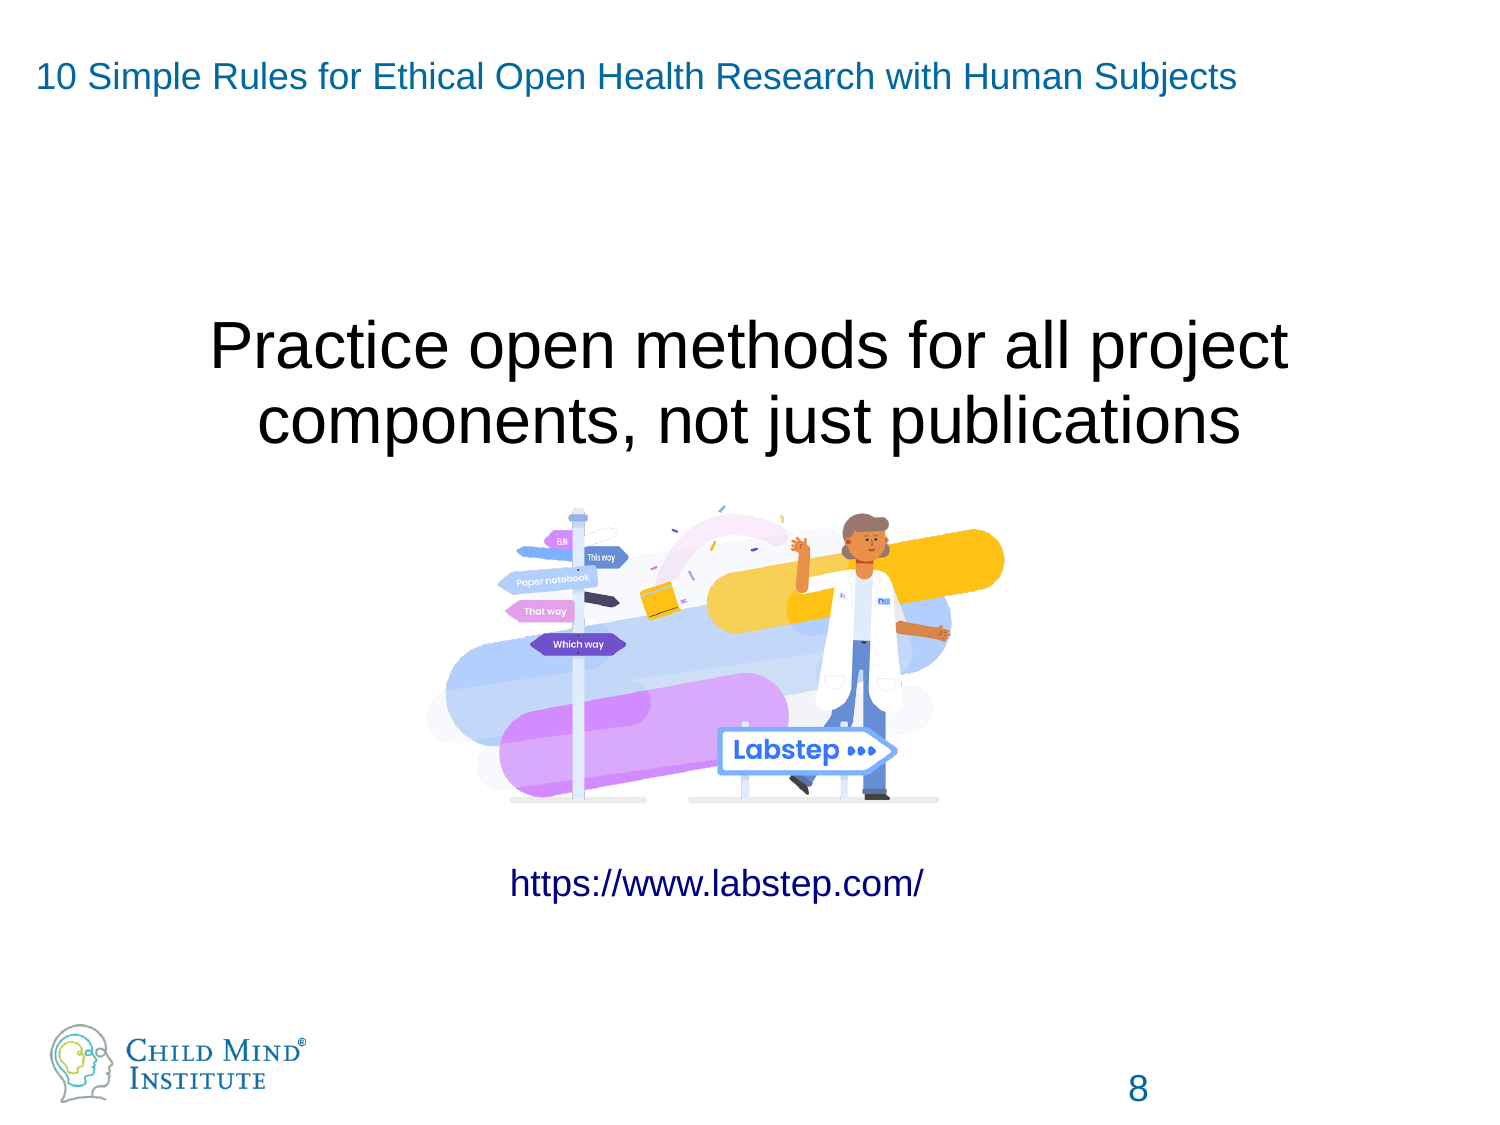

10 Simple Rules for Ethical Open Health Research with Human Subjects
#
Practice open methods for all project components, not just publications
https://www.labstep.com/